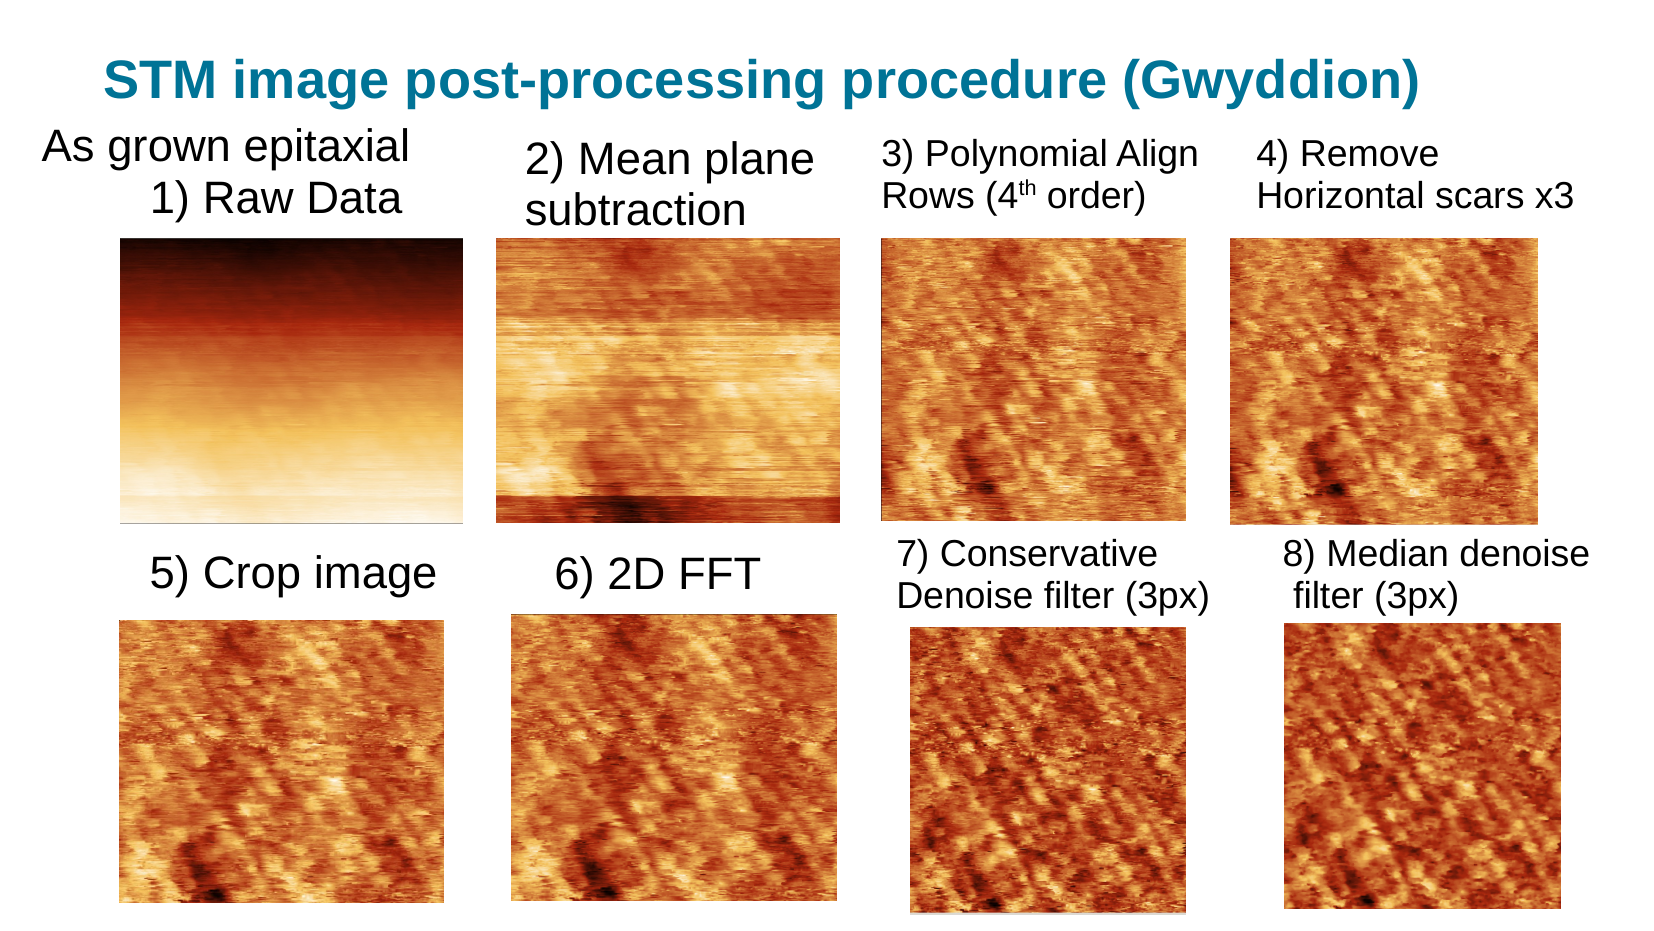

STM image post-processing procedure (Gwyddion)
As grown epitaxial
3) Polynomial Align Rows (4th order)
4) Remove Horizontal scars x3
2) Mean plane
subtraction
1) Raw Data
7) Conservative
Denoise filter (3px)
8) Median denoise
 filter (3px)
5) Crop image
6) 2D FFT